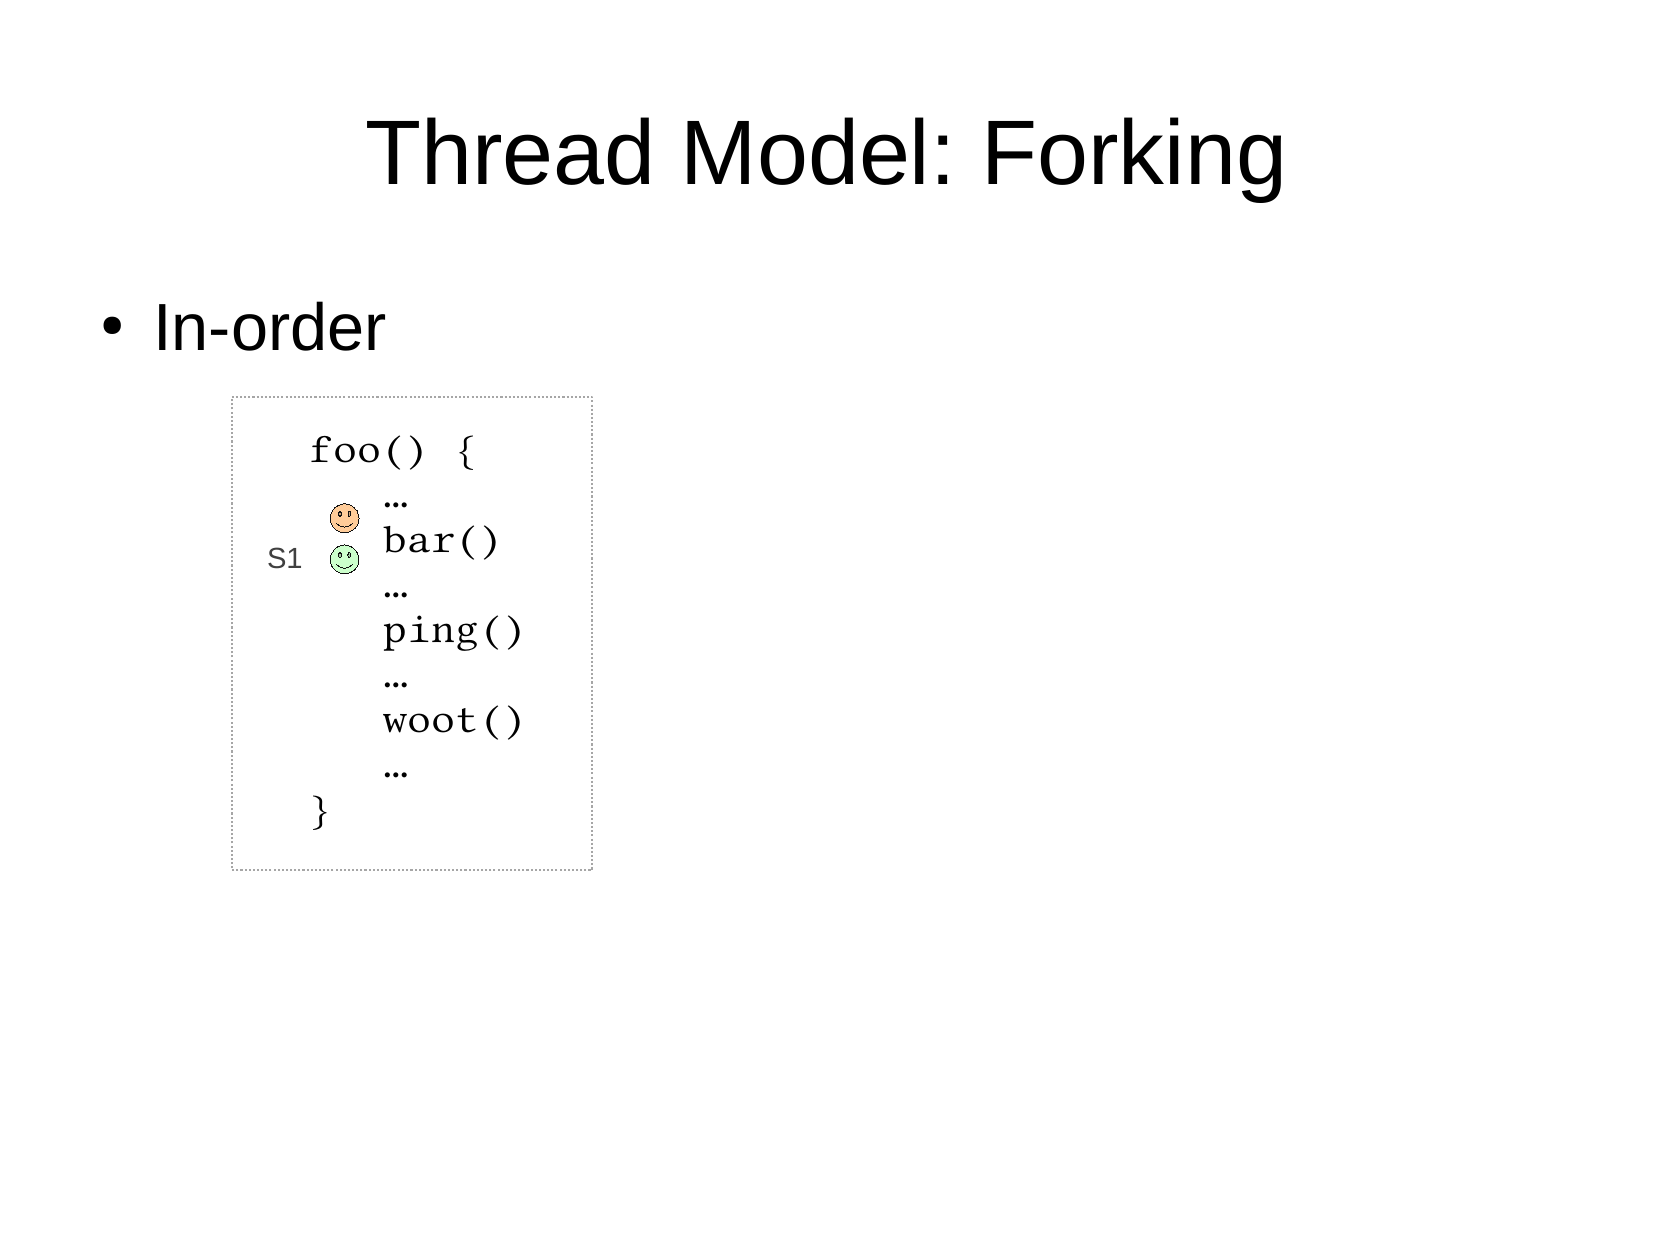

# Thread Model: Forking
In-order
foo() {
	…
	bar()
	…
	ping()
	…
	woot()
	…
}
S1